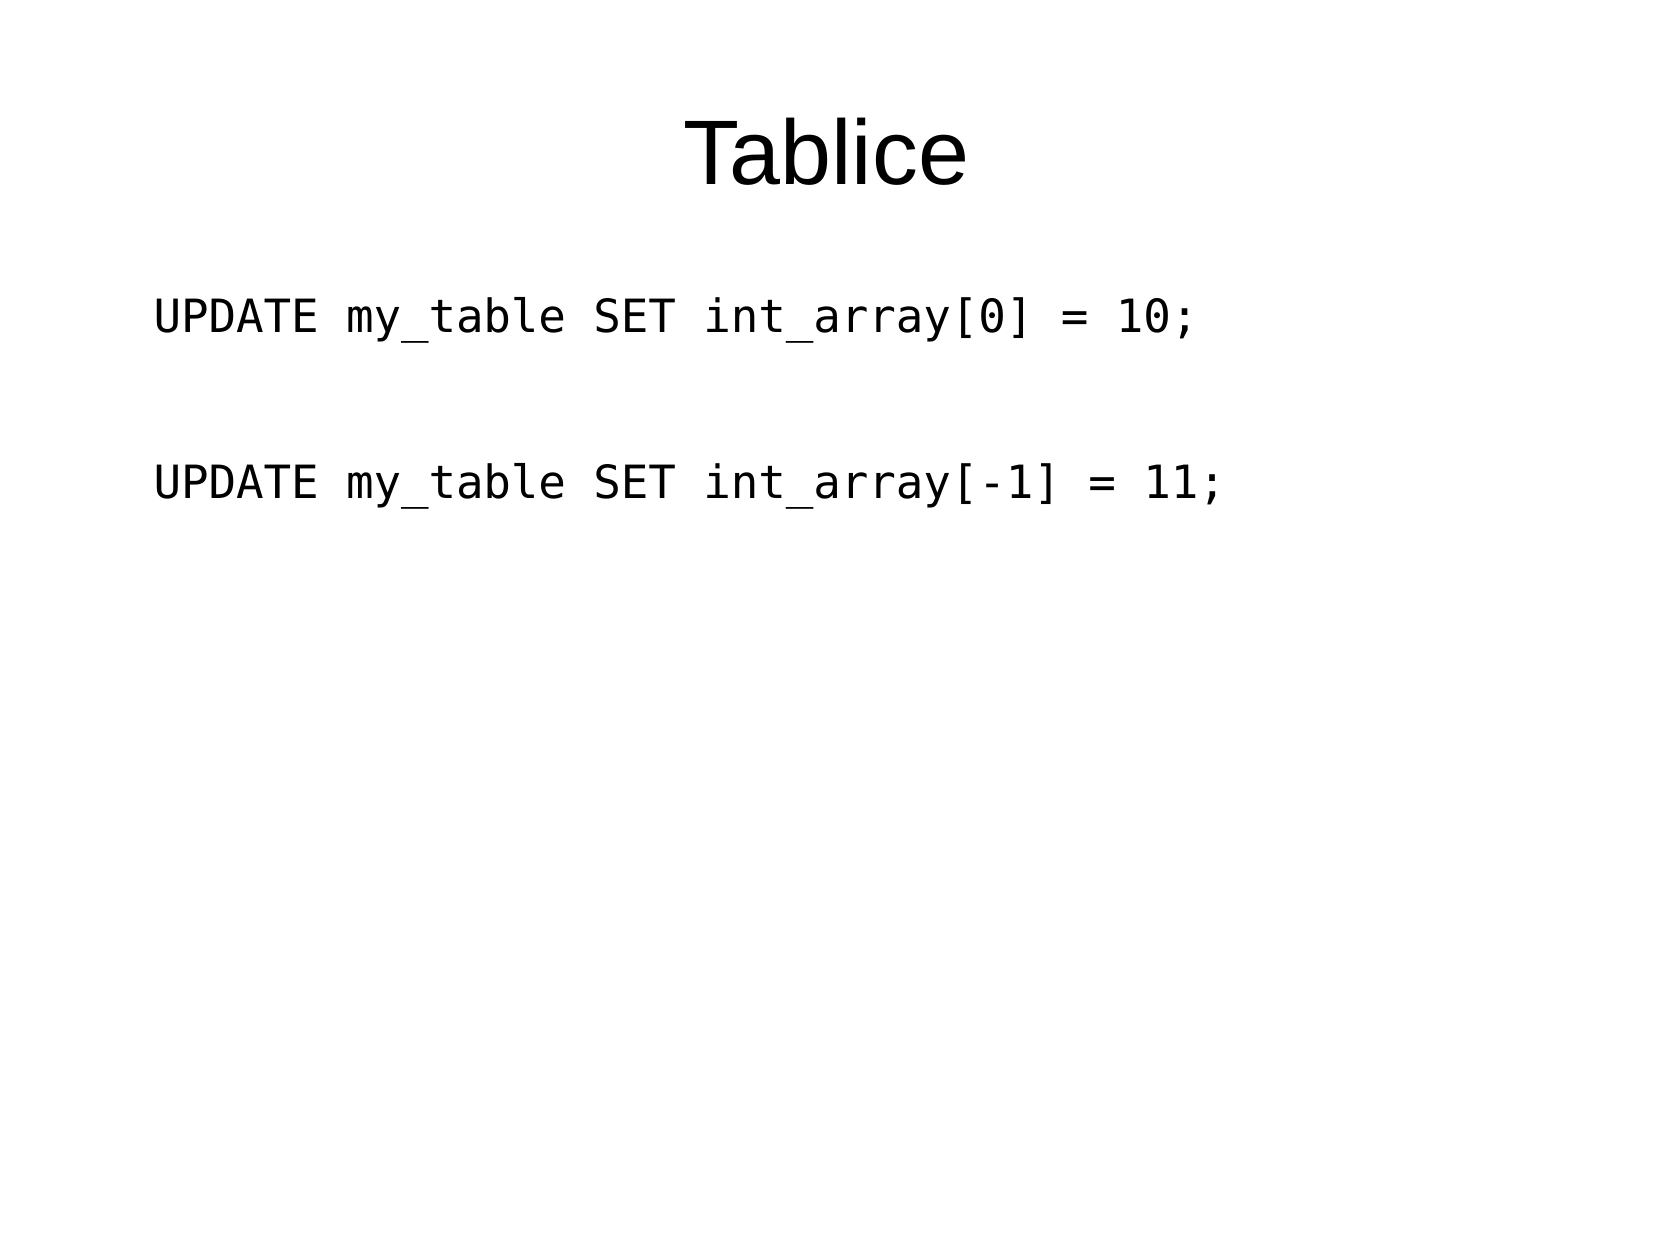

# Tablice
UPDATE my_table SET int_array[0] = 10;
UPDATE my_table SET int_array[-1] = 11;